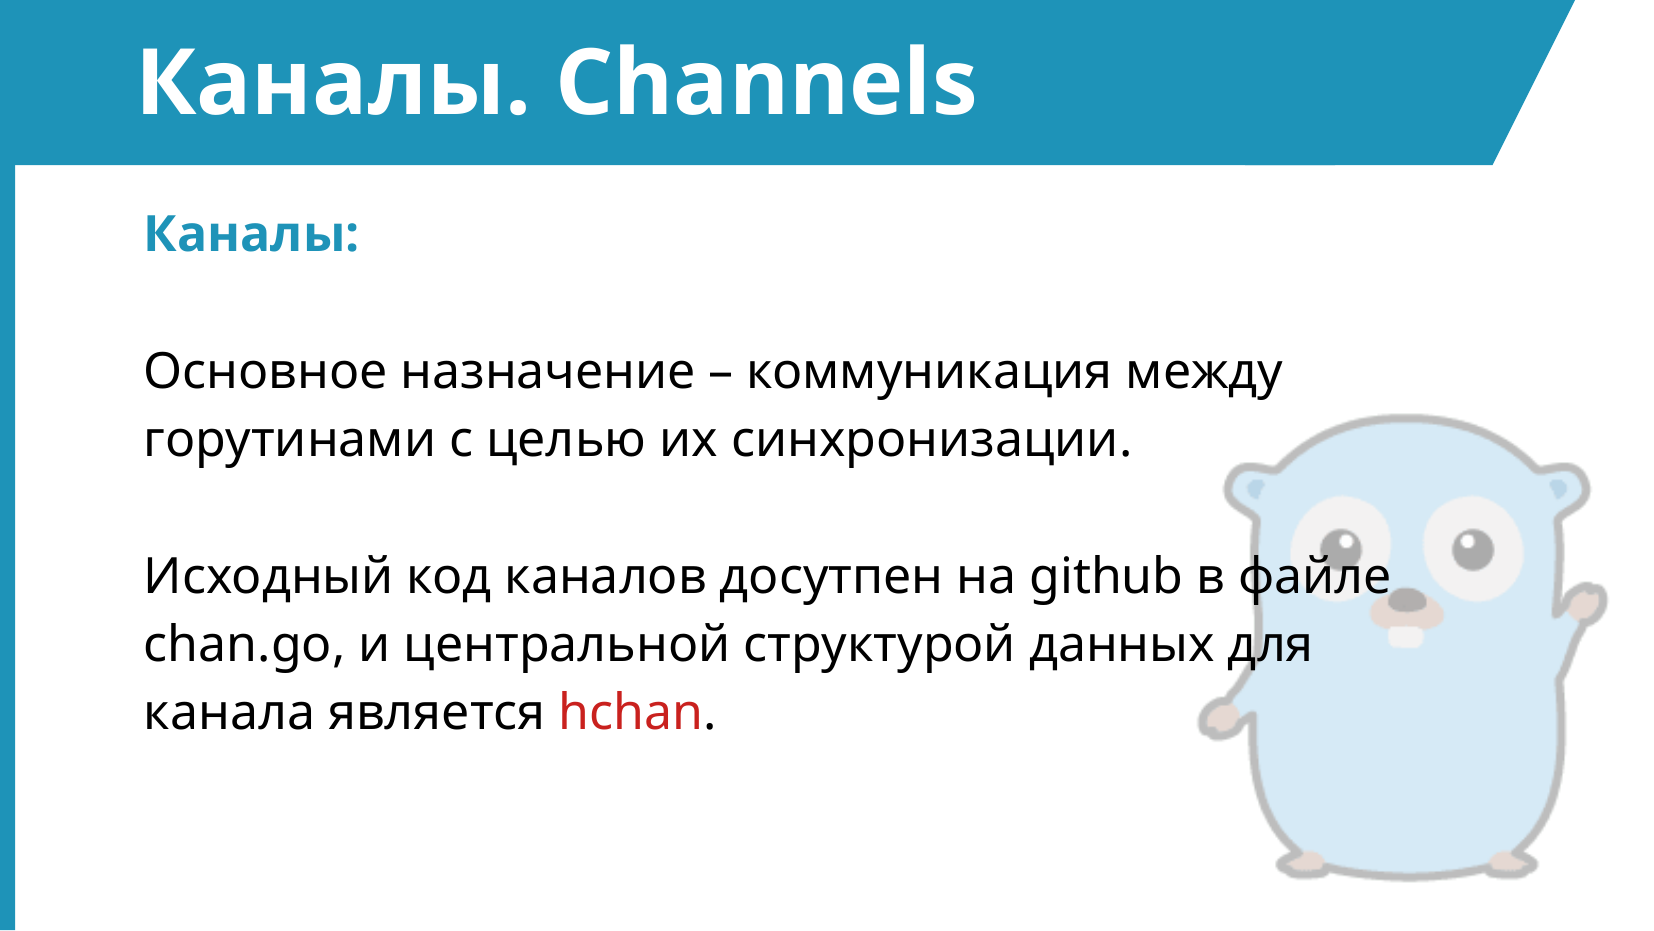

# Каналы. Channels
Каналы:
Основное назначение – коммуникация между горутинами с целью их синхронизации.
Исходный код каналов досутпен на github в файле chan.go, и центральной структурой данных для канала является hchan.